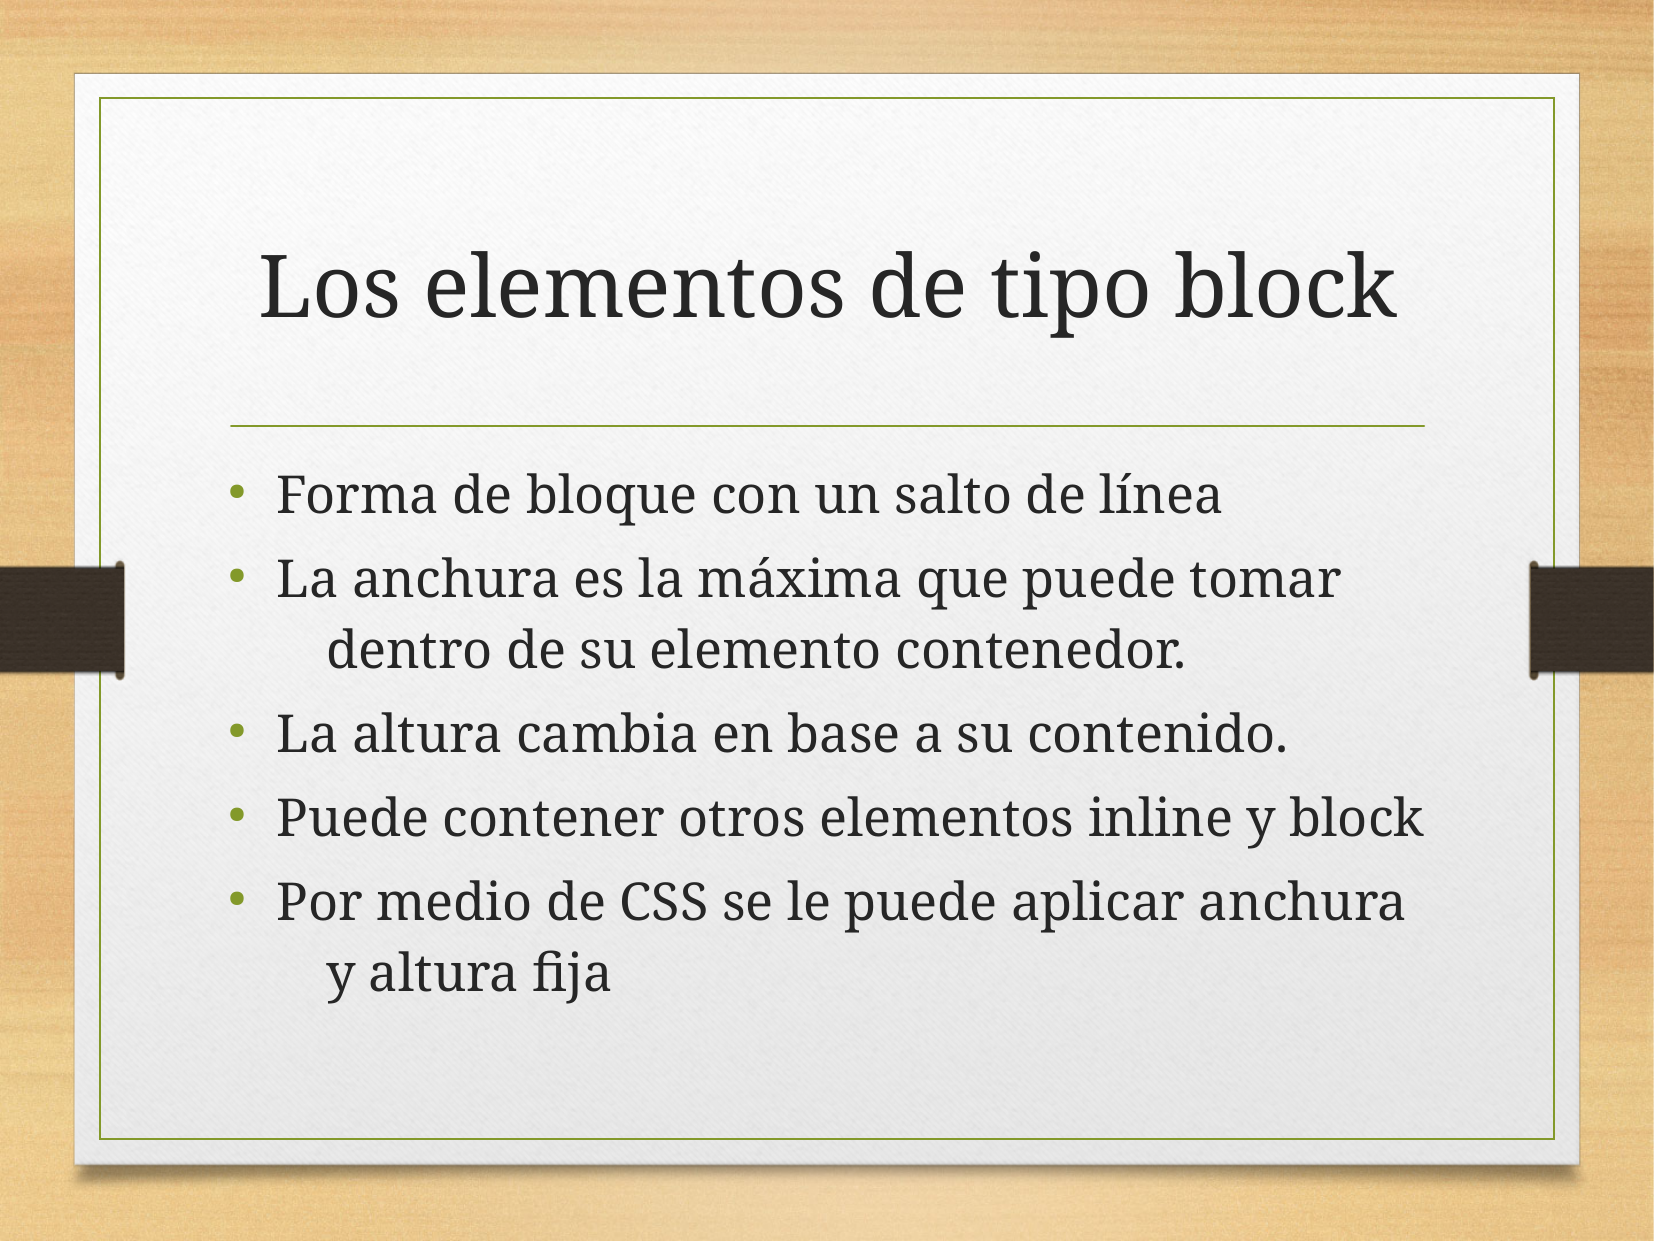

# Los elementos de tipo block
Forma de bloque con un salto de línea
La anchura es la máxima que puede tomar dentro de su elemento contenedor.
La altura cambia en base a su contenido.
Puede contener otros elementos inline y block
Por medio de CSS se le puede aplicar anchura y altura fija